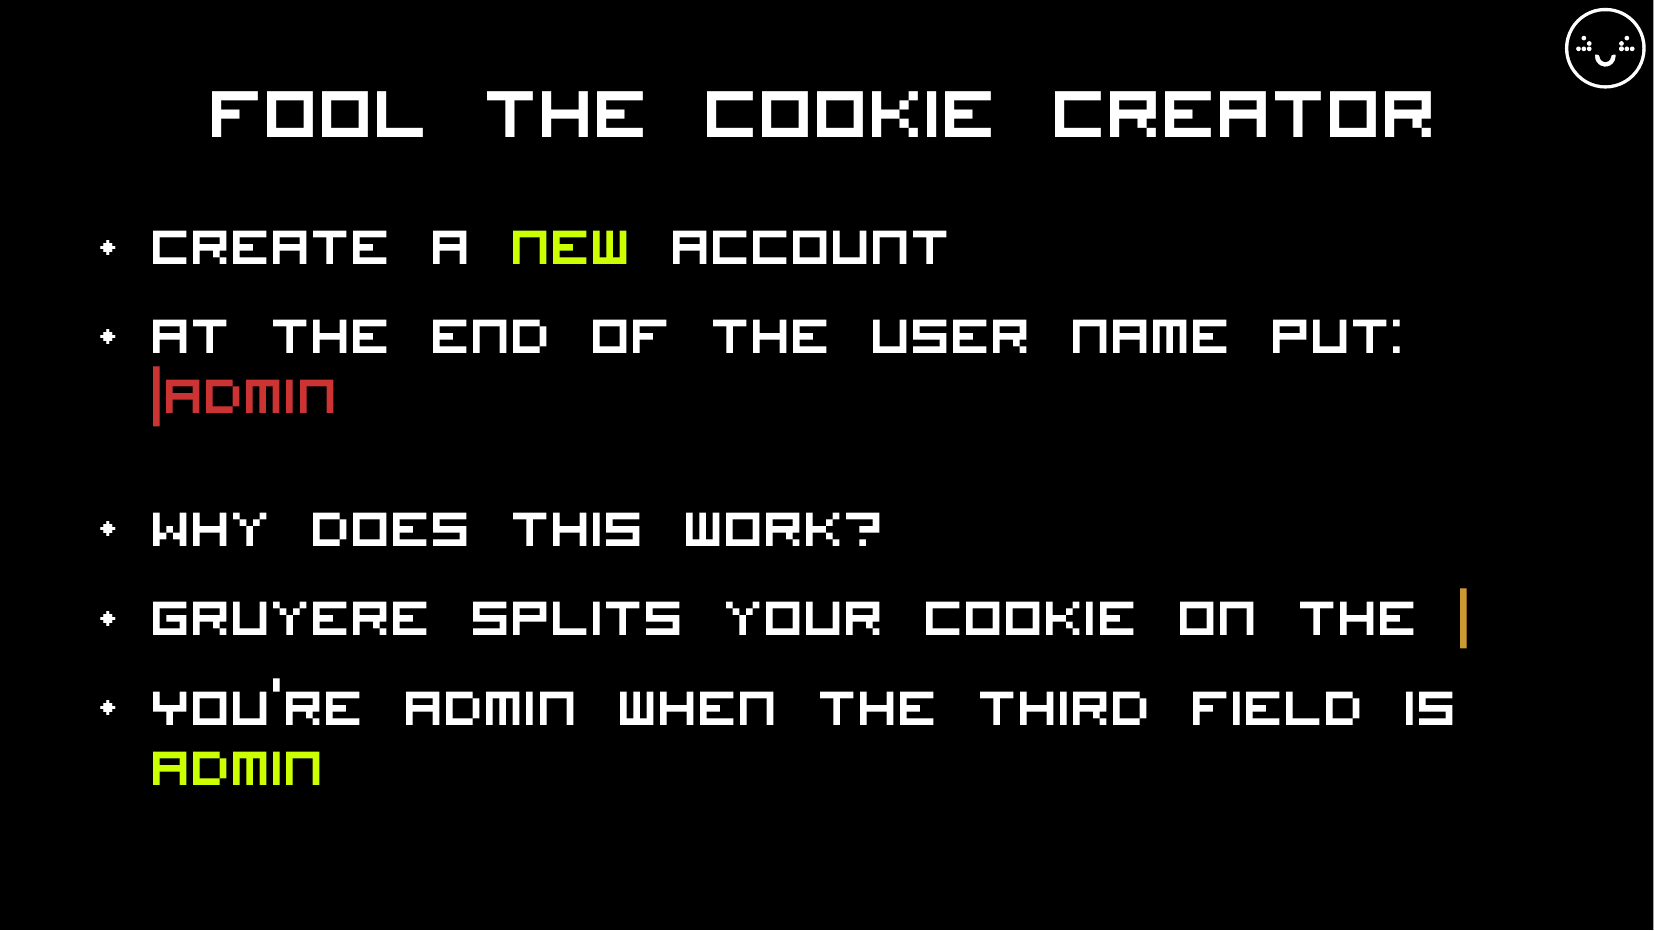

# Fool the cookie creator
Create a new account
At the end of the user name put:
|admin
Why does this work?
Gruyere splits your cookie on the |
You’re admin when the third field is admin